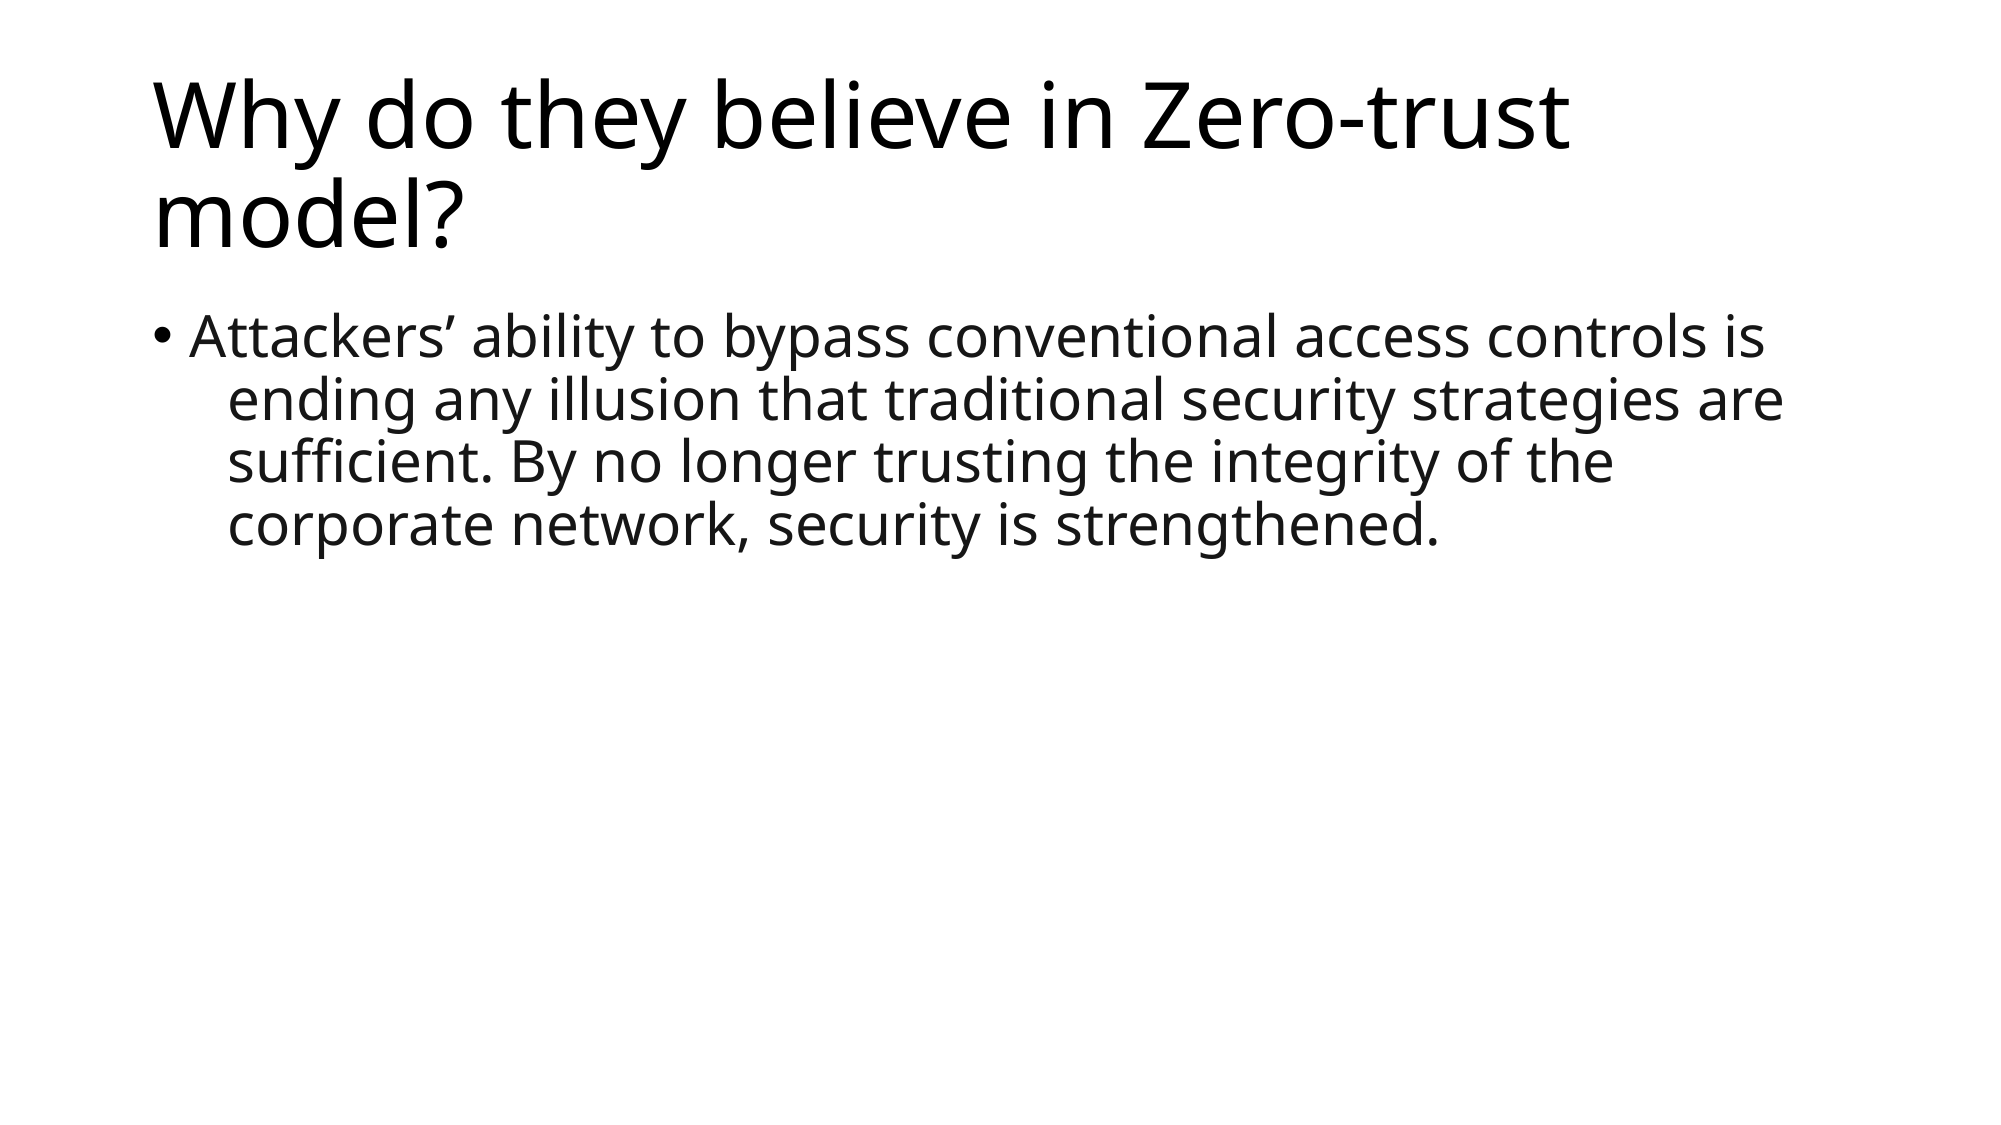

# Why do they believe in Zero-trust model?
Attackers’ ability to bypass conventional access controls is ending any illusion that traditional security strategies are sufficient. By no longer trusting the integrity of the corporate network, security is strengthened.